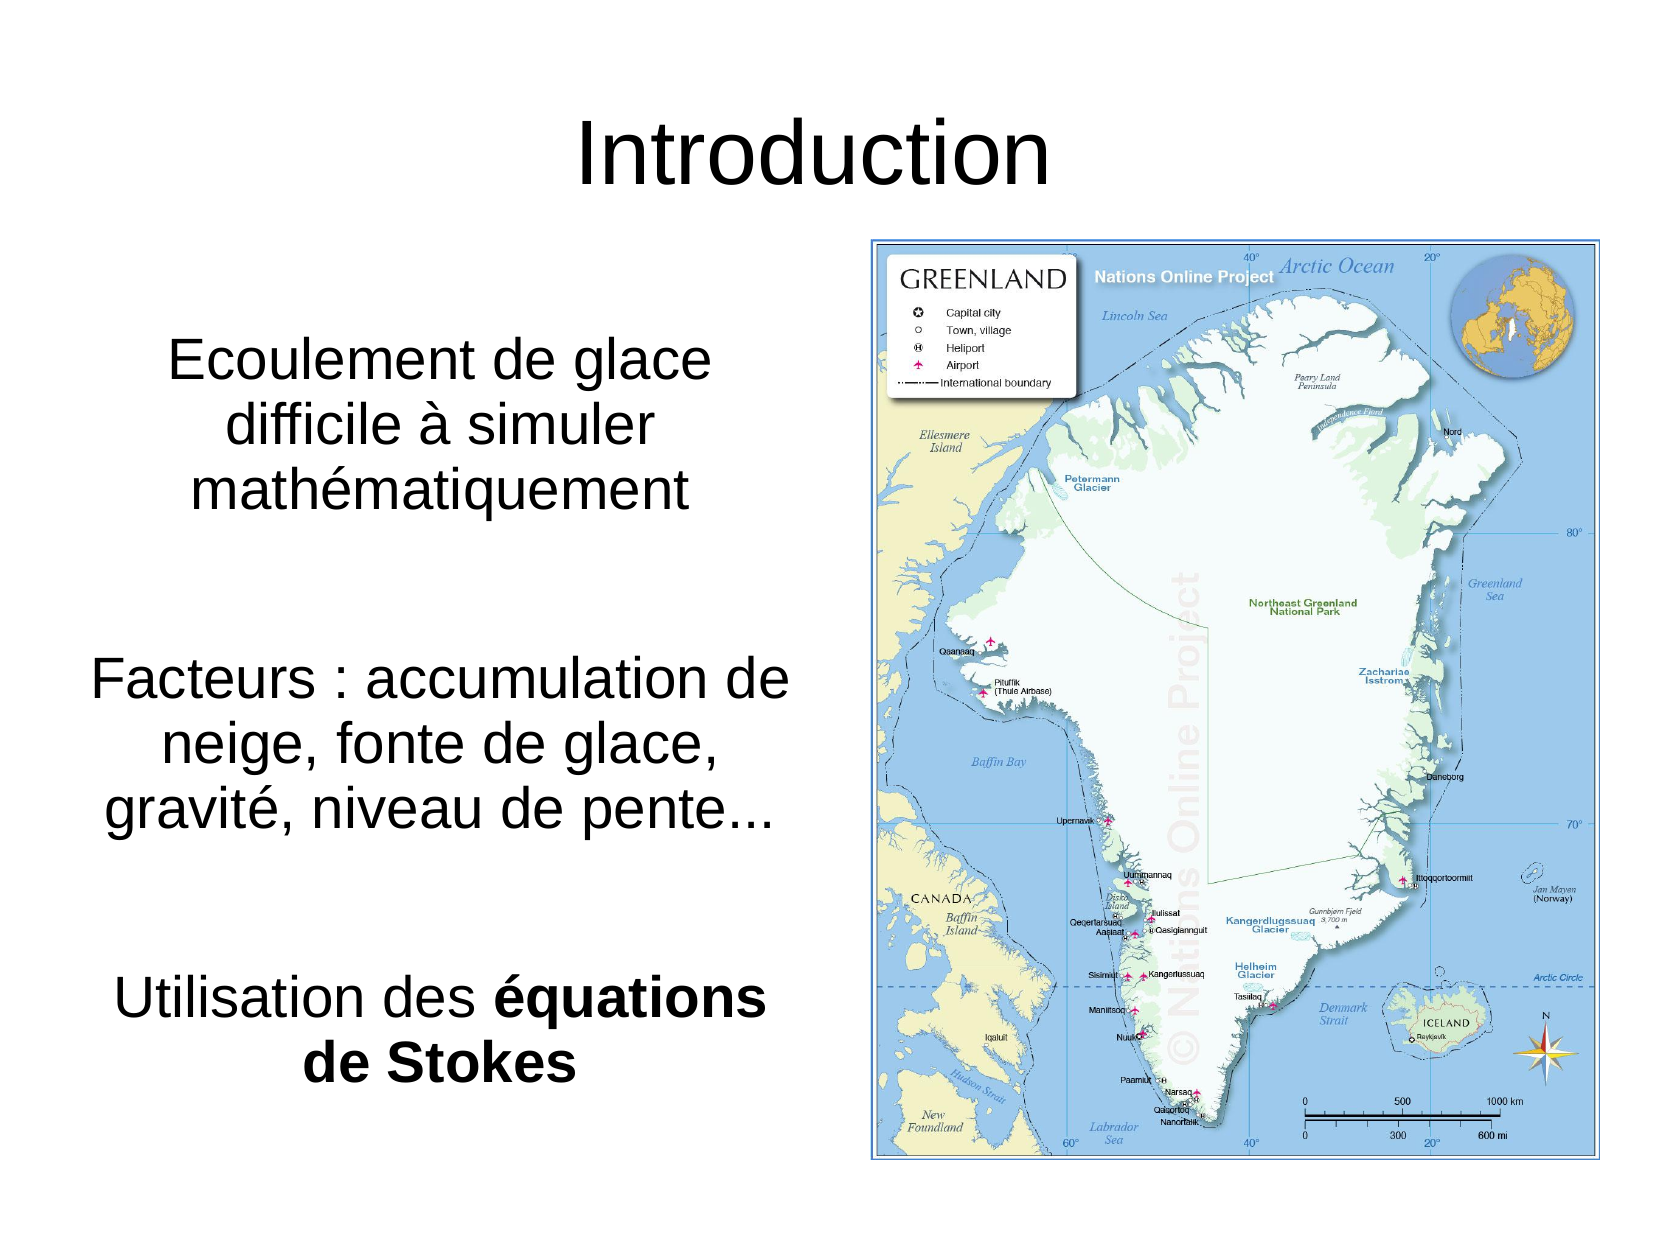

# Introduction
Ecoulement de glace difficile à simuler mathématiquement
Facteurs : accumulation de neige, fonte de glace, gravité, niveau de pente...
Utilisation des équations de Stokes
3